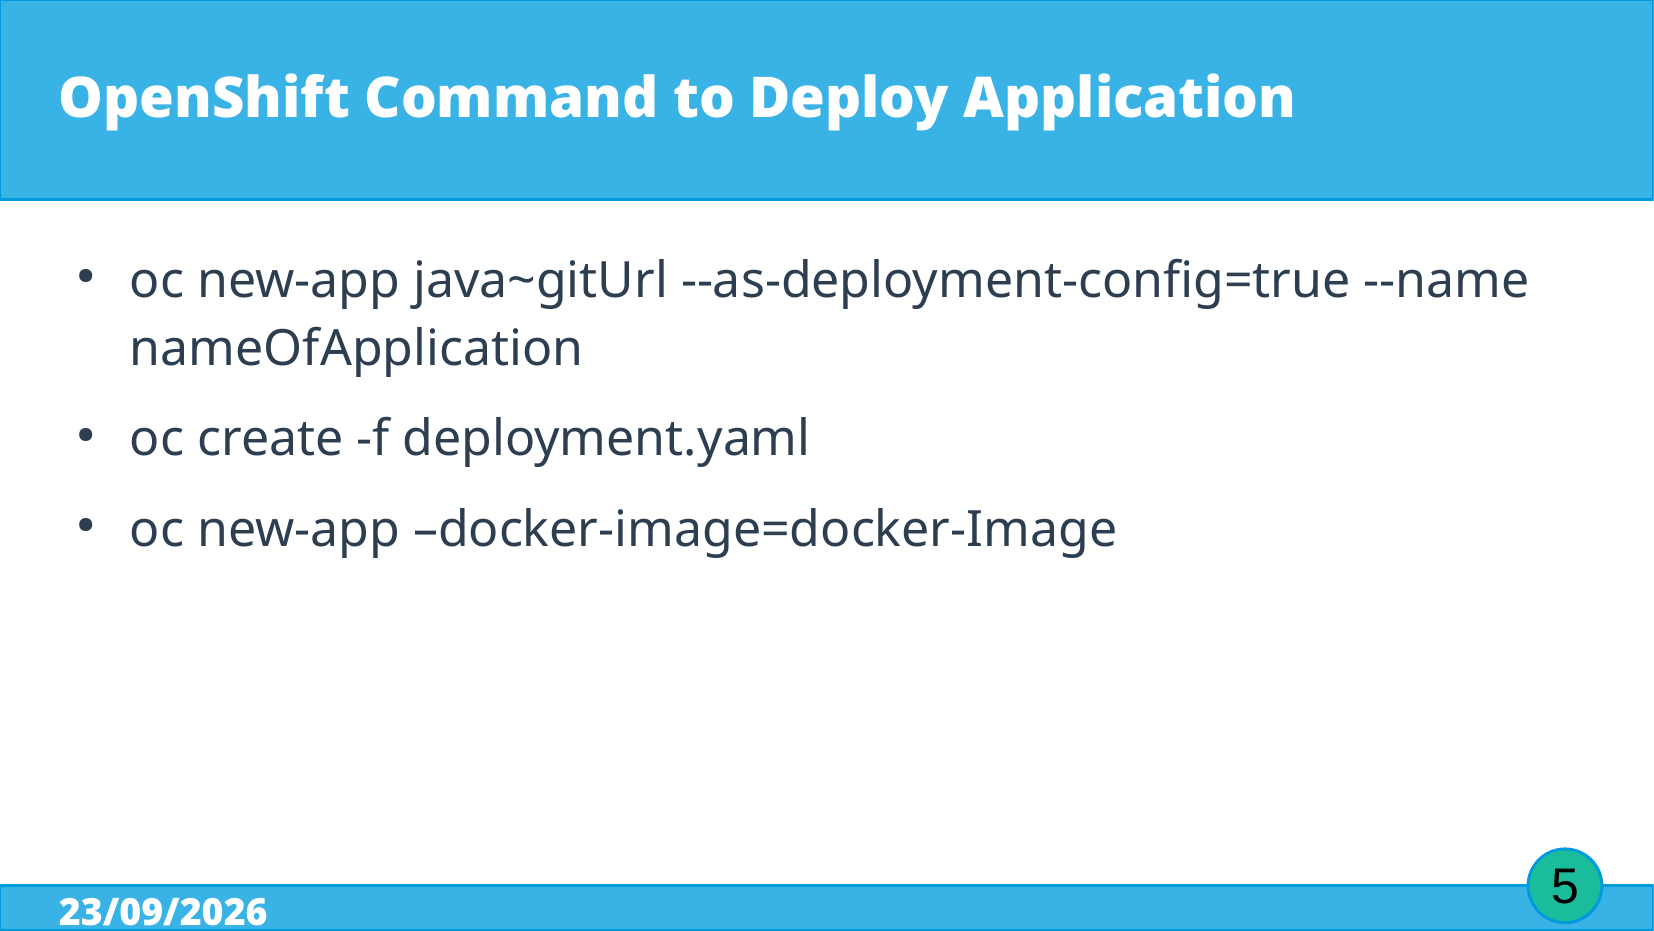

# OpenShift Command to Deploy Application
oc new-app java~gitUrl --as-deployment-config=true --name nameOfApplication
oc create -f deployment.yaml
oc new-app –docker-image=docker-Image